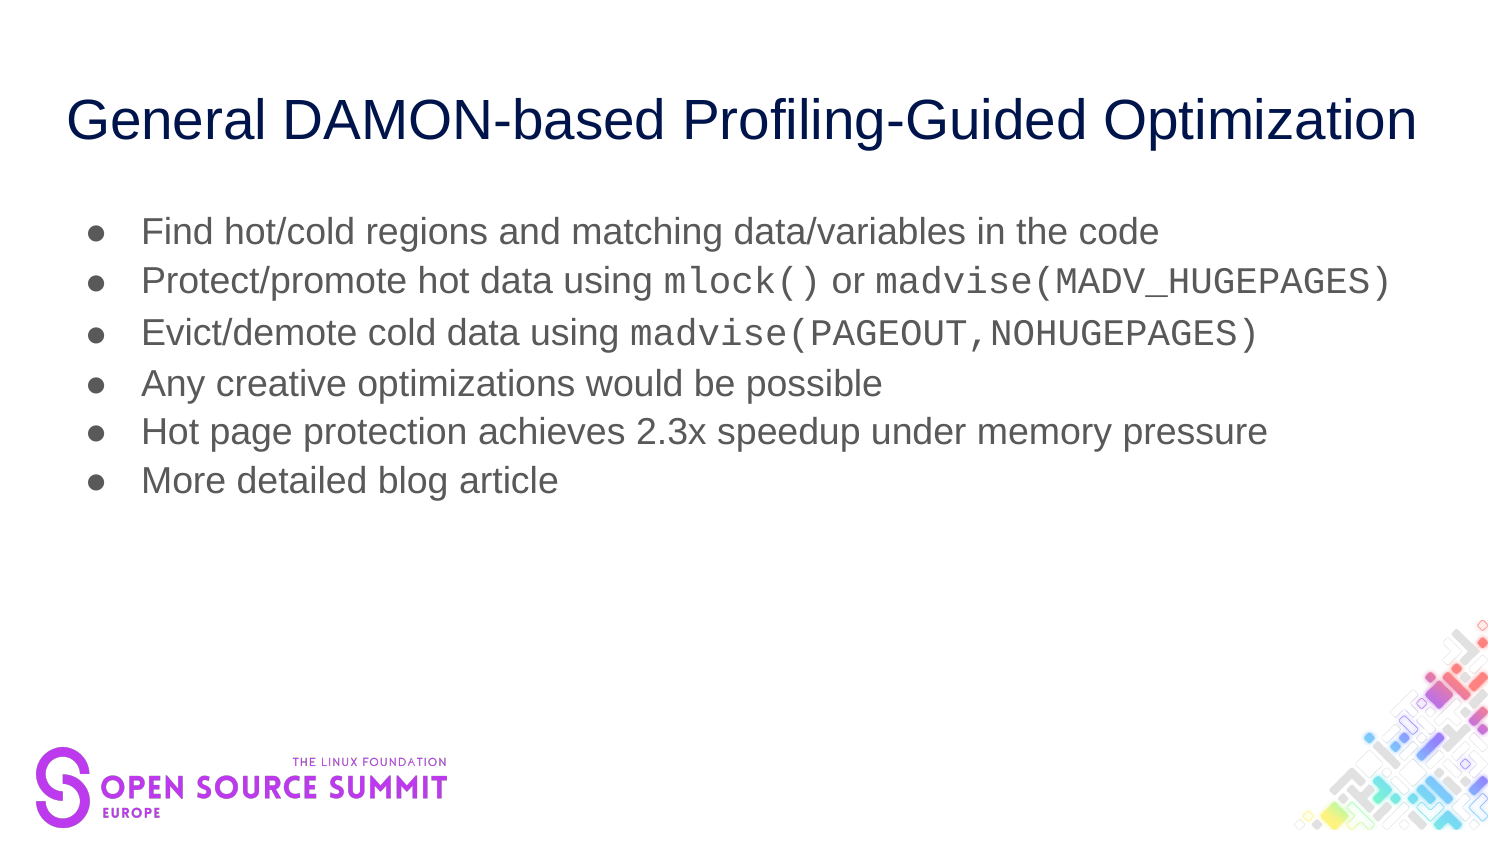

# General DAMON-based Profiling-Guided Optimization
Find hot/cold regions and matching data/variables in the code
Protect/promote hot data using mlock() or madvise(MADV_HUGEPAGES)
Evict/demote cold data using madvise(PAGEOUT,NOHUGEPAGES)
Any creative optimizations would be possible
Hot page protection achieves 2.3x speedup under memory pressure
More detailed blog article